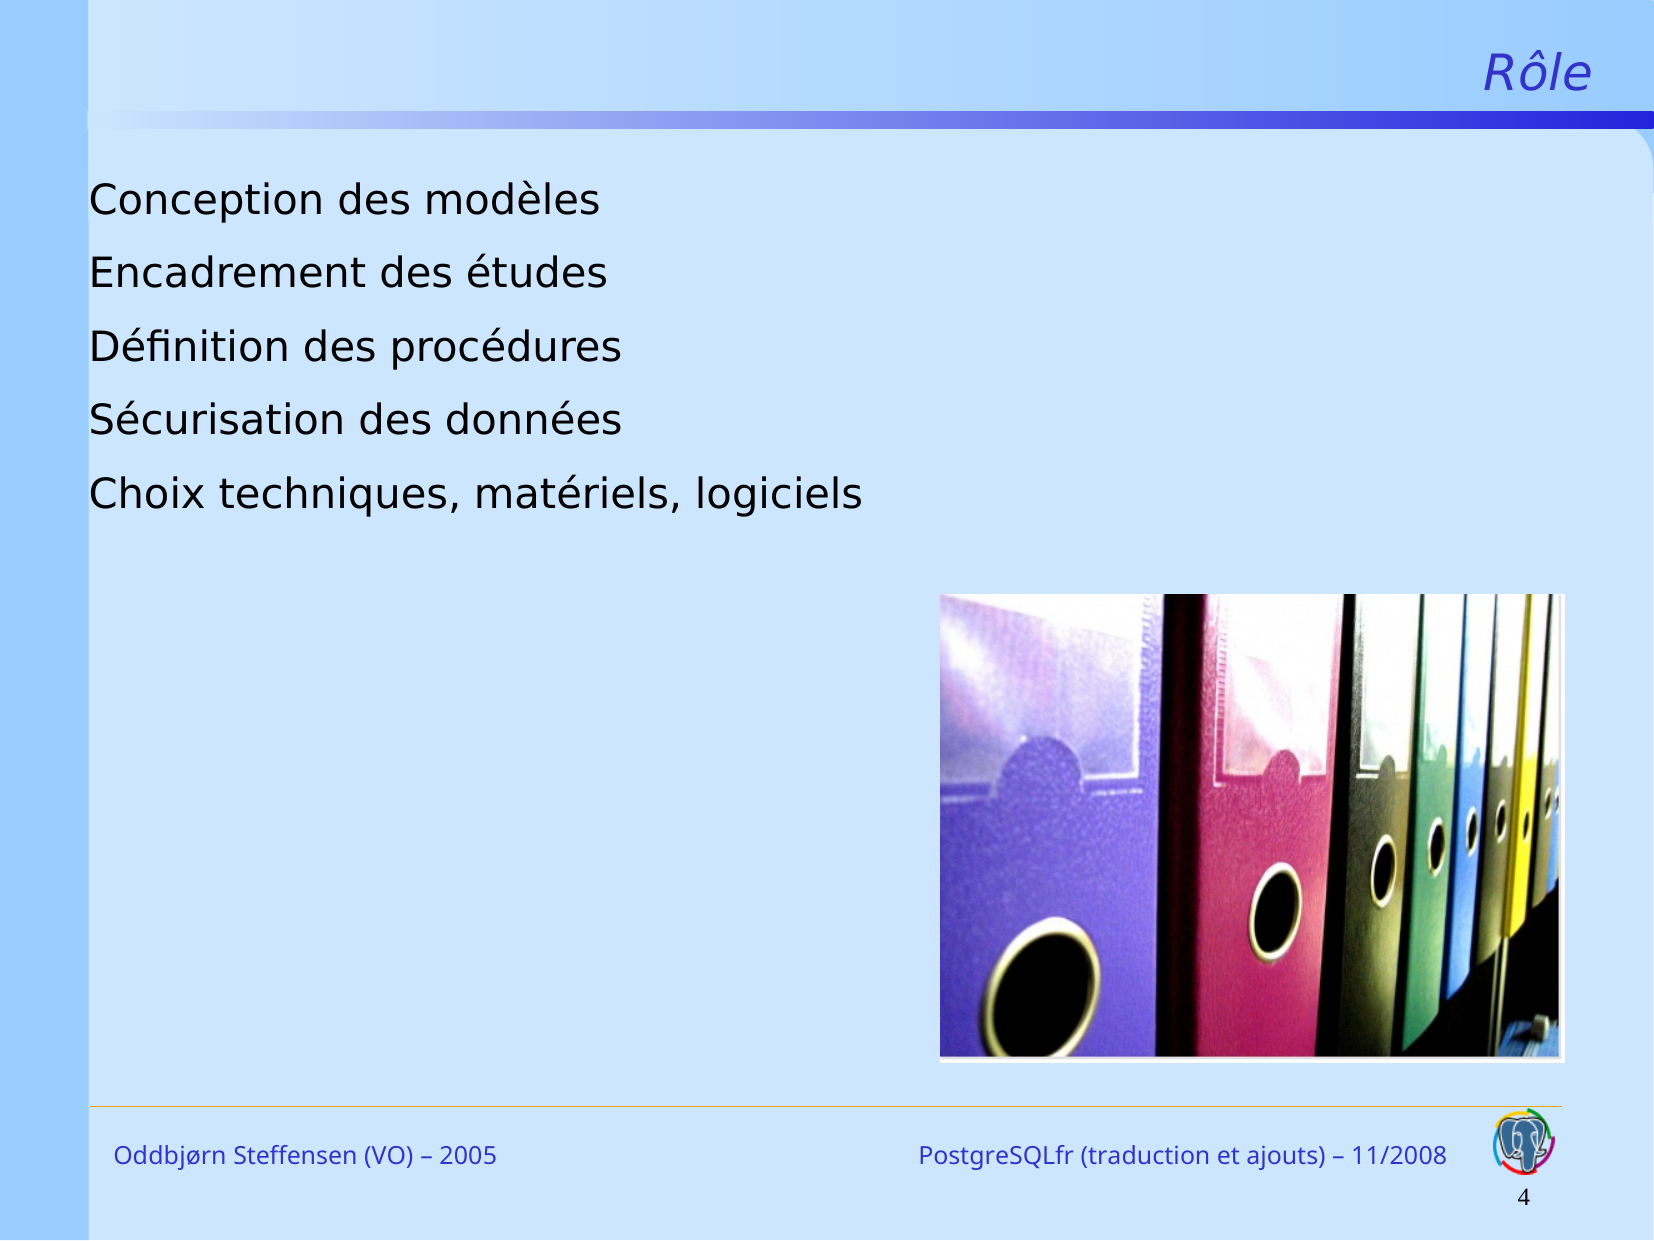

# Rôle
Conception des modèles
Encadrement des études
Définition des procédures
Sécurisation des données
Choix techniques, matériels, logiciels